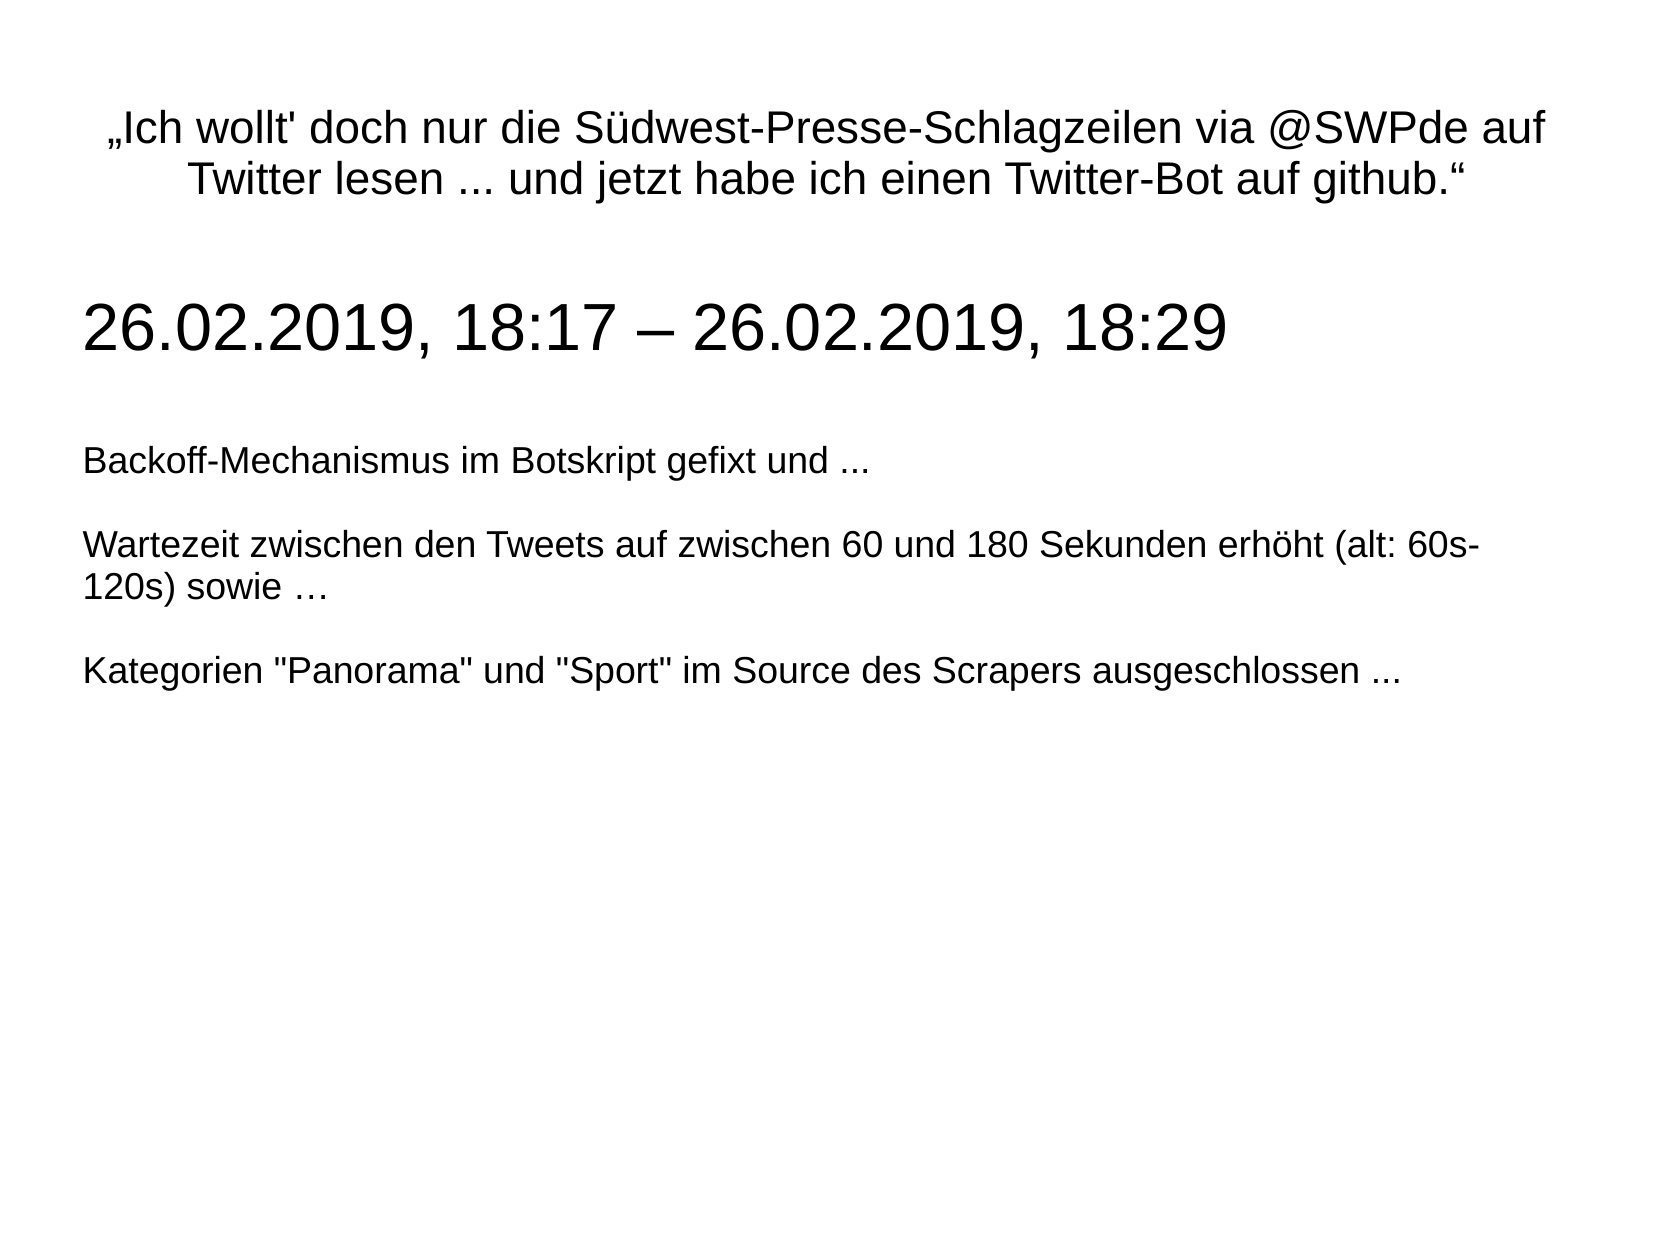

# „Ich wollt' doch nur die Südwest-Presse-Schlagzeilen via @SWPde auf Twitter lesen ... und jetzt habe ich einen Twitter-Bot auf github.“
26.02.2019, 18:17 – 26.02.2019, 18:29
Backoff-Mechanismus im Botskript gefixt und ...
Wartezeit zwischen den Tweets auf zwischen 60 und 180 Sekunden erhöht (alt: 60s-120s) sowie …
Kategorien "Panorama" und "Sport" im Source des Scrapers ausgeschlossen ...